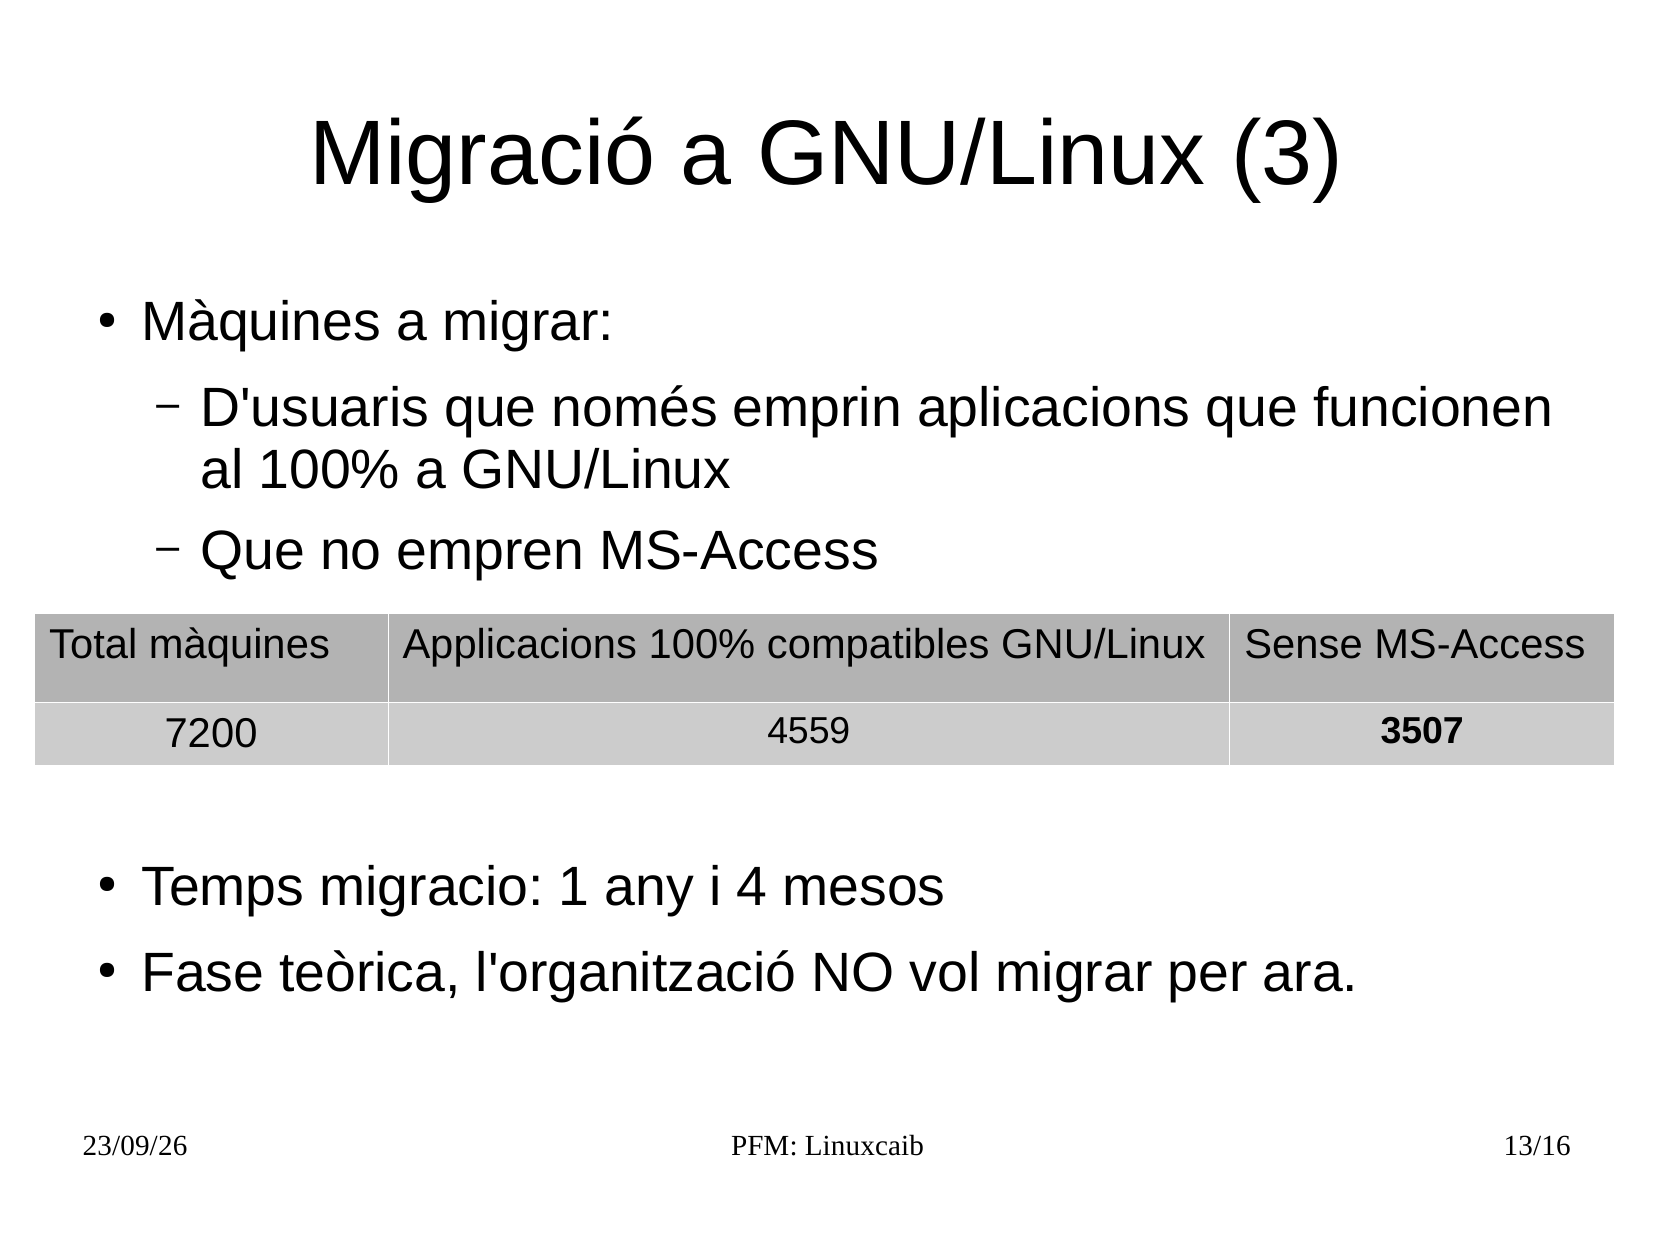

# Migració a GNU/Linux (3)
Màquines a migrar:
D'usuaris que només emprin aplicacions que funcionen al 100% a GNU/Linux
Que no empren MS-Access
Temps migracio: 1 any i 4 mesos
Fase teòrica, l'organització NO vol migrar per ara.
| Total màquines | Applicacions 100% compatibles GNU/Linux | Sense MS-Access |
| --- | --- | --- |
| 7200 | 4559 | 3507 |
PFM: Linuxcaib
13